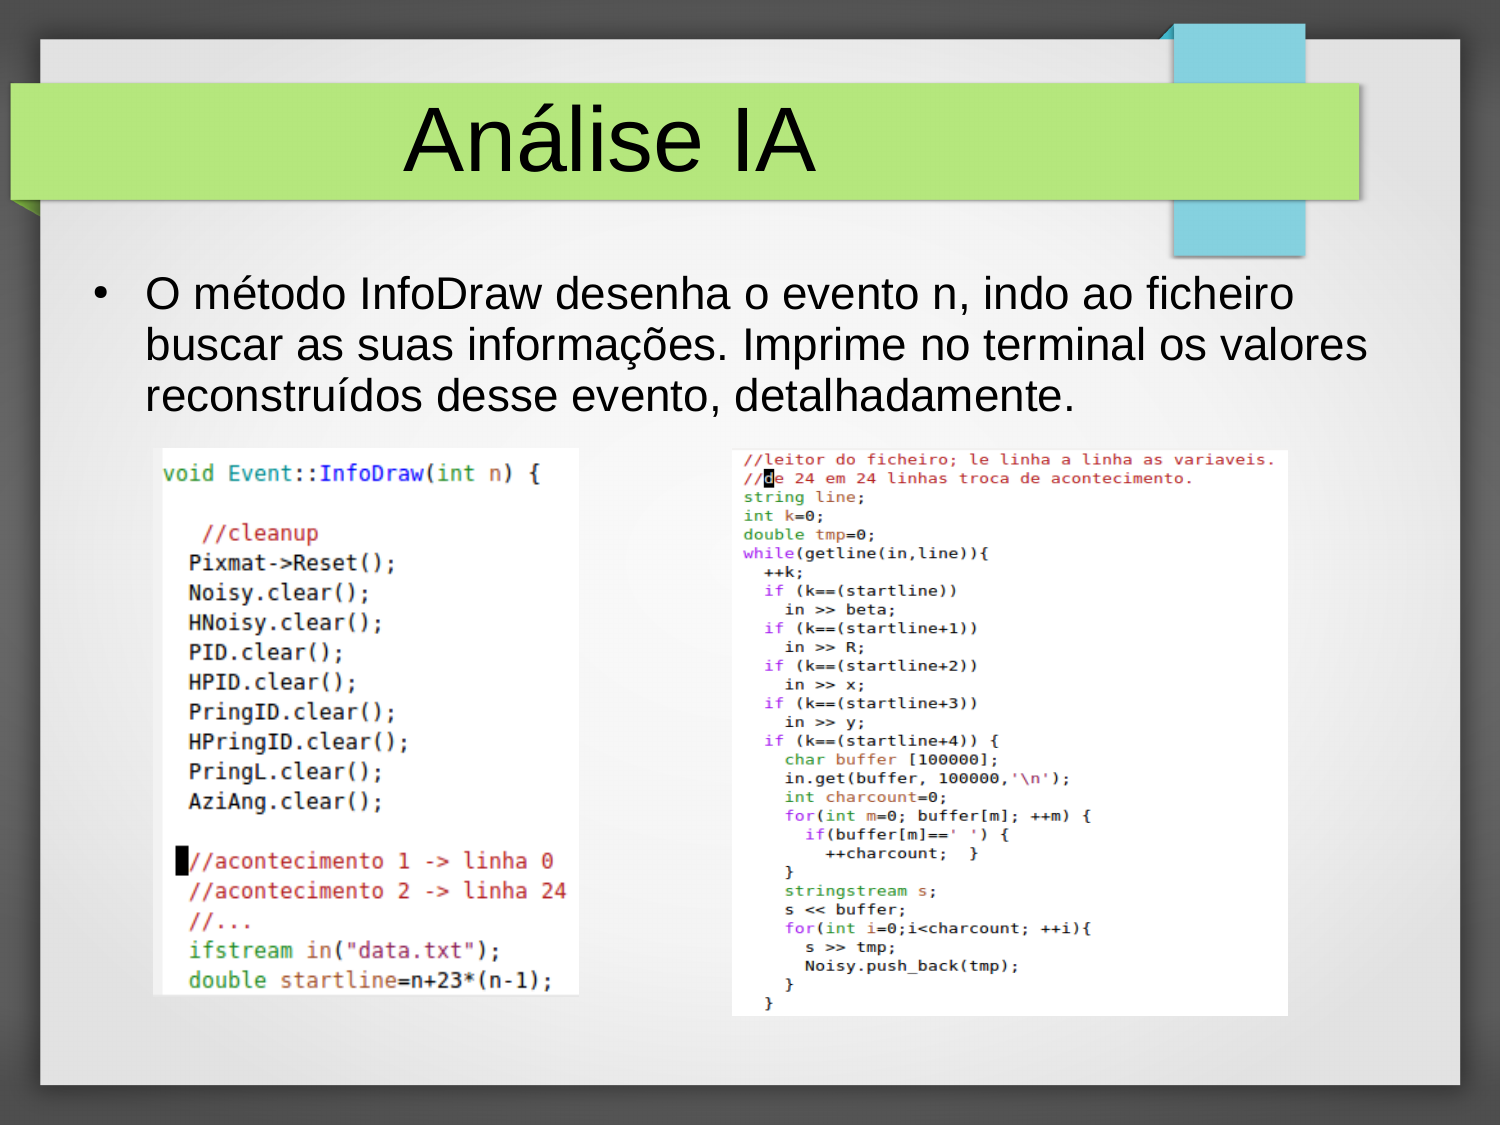

# Análise IA
O método InfoDraw desenha o evento n, indo ao ficheiro buscar as suas informações. Imprime no terminal os valores reconstruídos desse evento, detalhadamente.